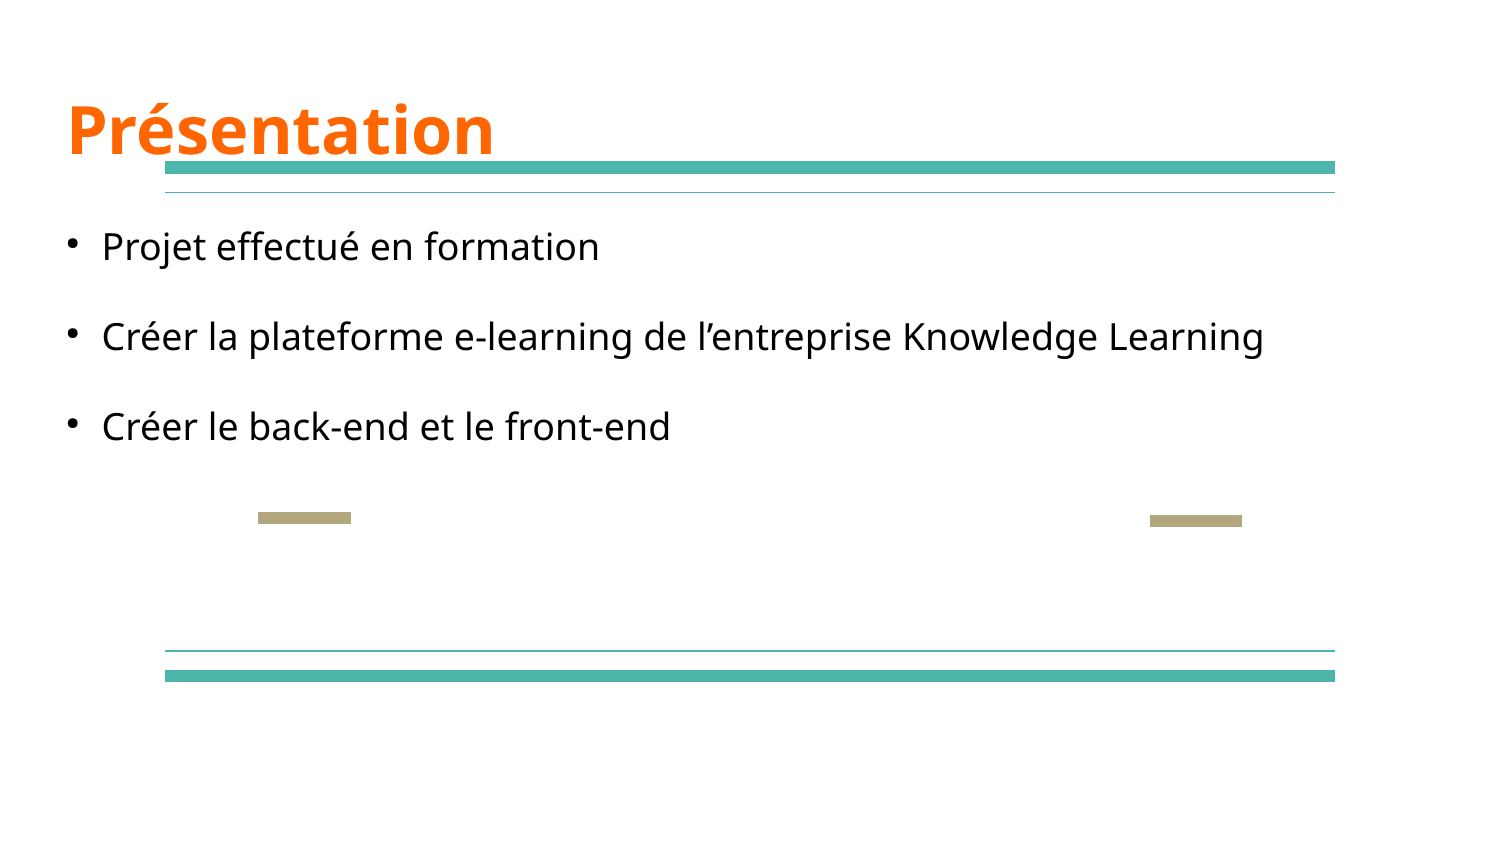

# Présentation
Projet effectué en formation
Créer la plateforme e-learning de l’entreprise Knowledge Learning
Créer le back-end et le front-end